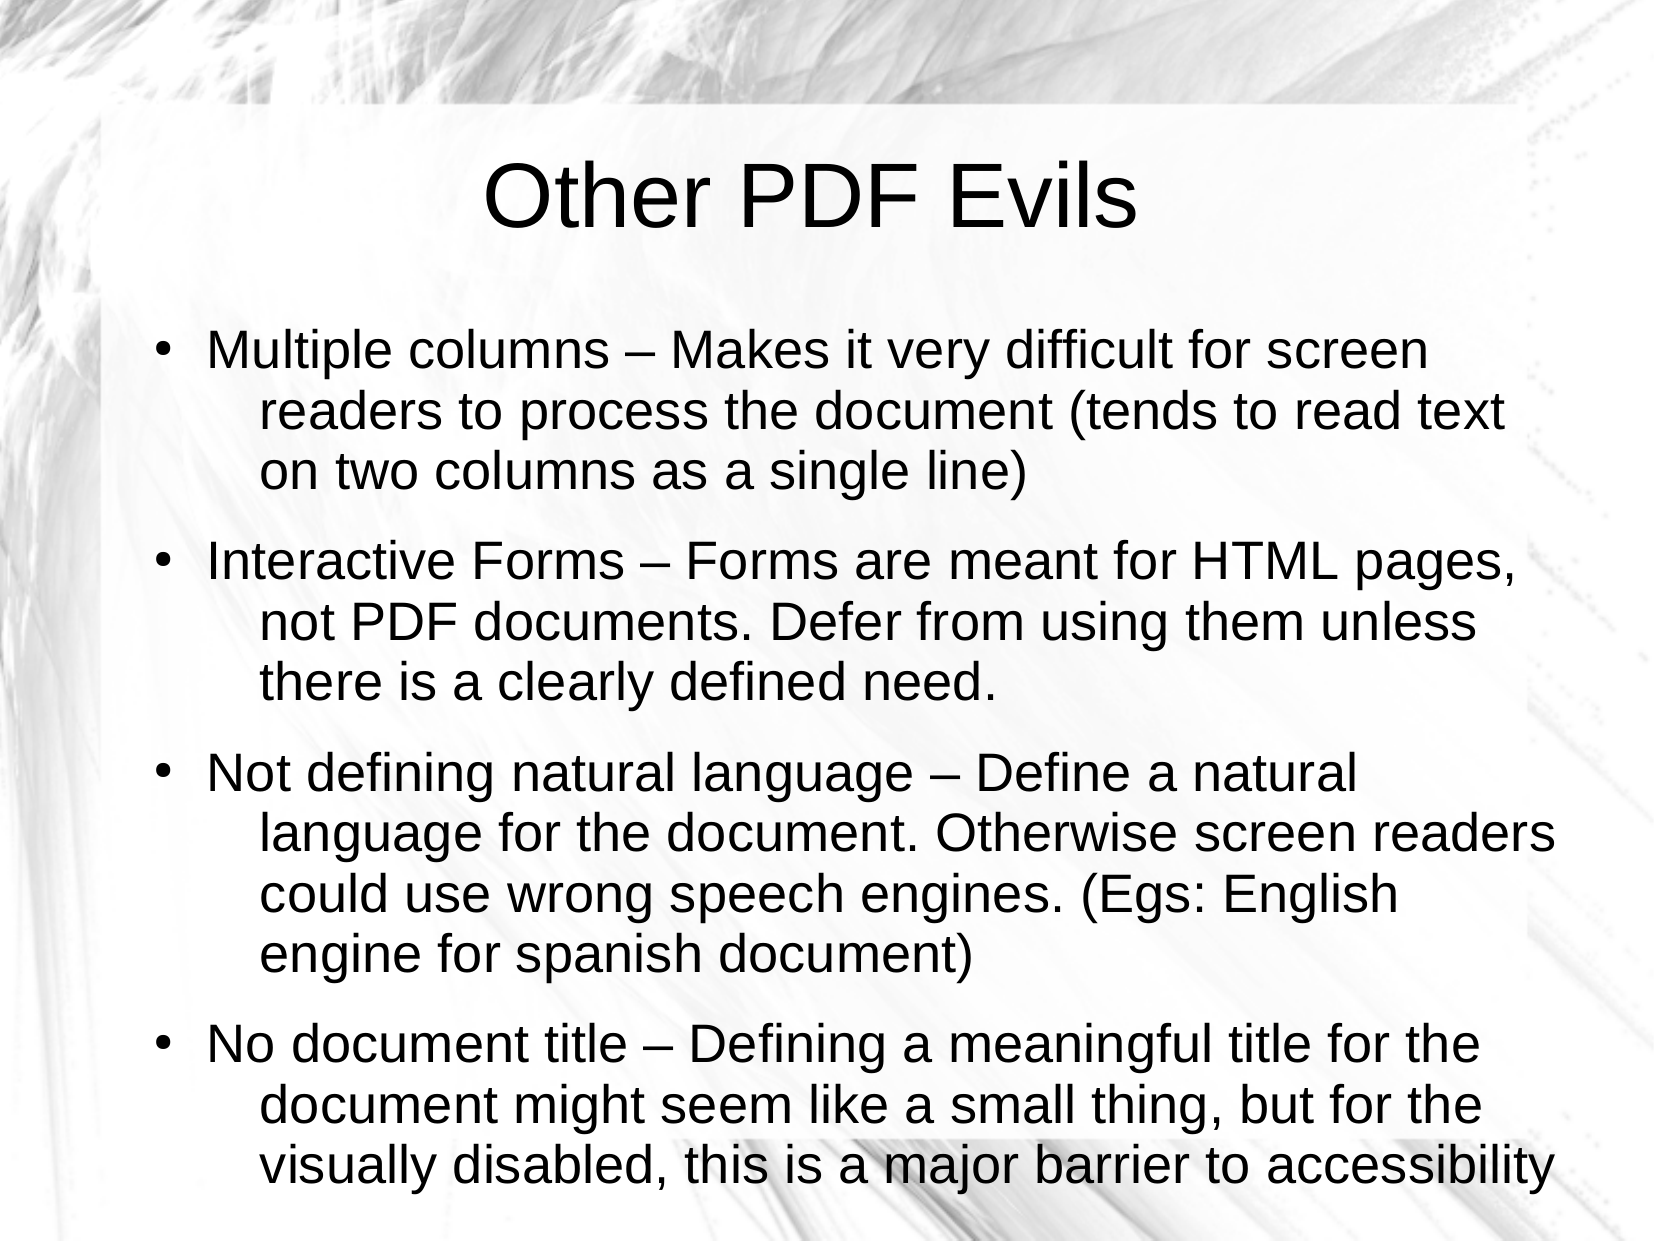

# Other PDF Evils
Multiple columns – Makes it very difficult for screen readers to process the document (tends to read text on two columns as a single line)
Interactive Forms – Forms are meant for HTML pages, not PDF documents. Defer from using them unless there is a clearly defined need.
Not defining natural language – Define a natural language for the document. Otherwise screen readers could use wrong speech engines. (Egs: English engine for spanish document)
No document title – Defining a meaningful title for the document might seem like a small thing, but for the visually disabled, this is a major barrier to accessibility